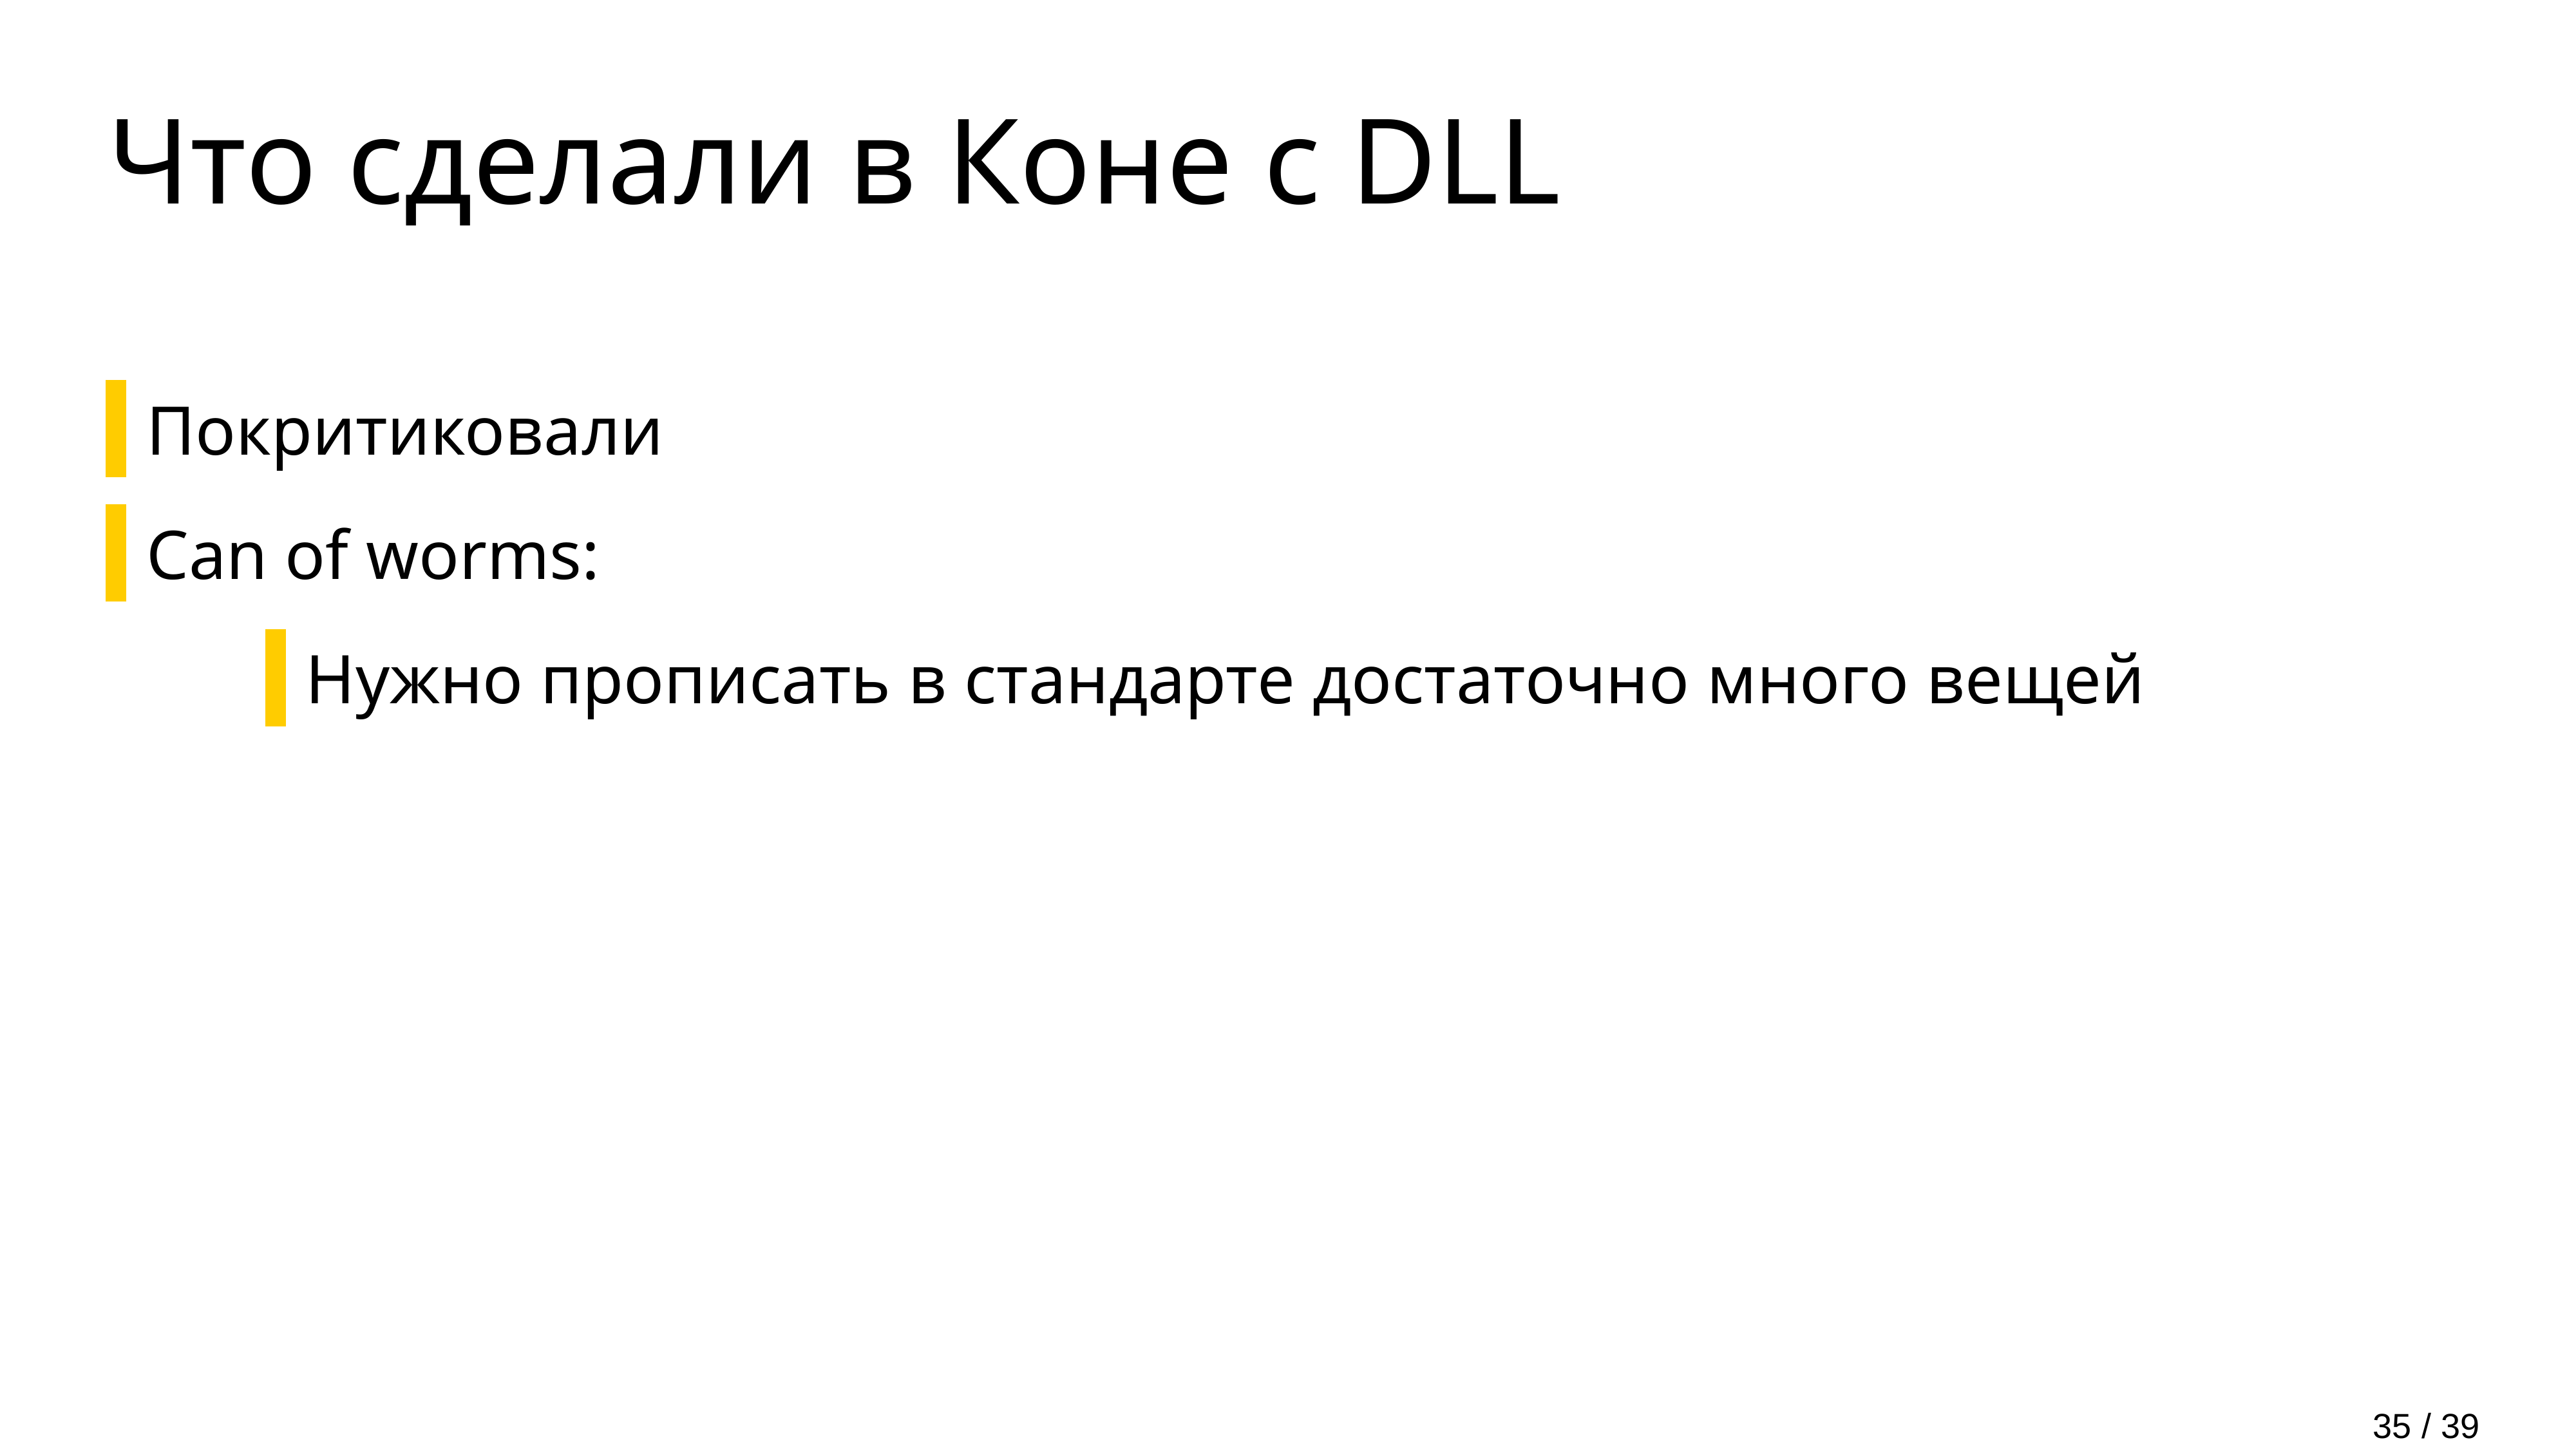

# Что сделали в Коне с DLL
 Покритиковали
 Can of worms:
 Нужно прописать в стандарте достаточно много вещей